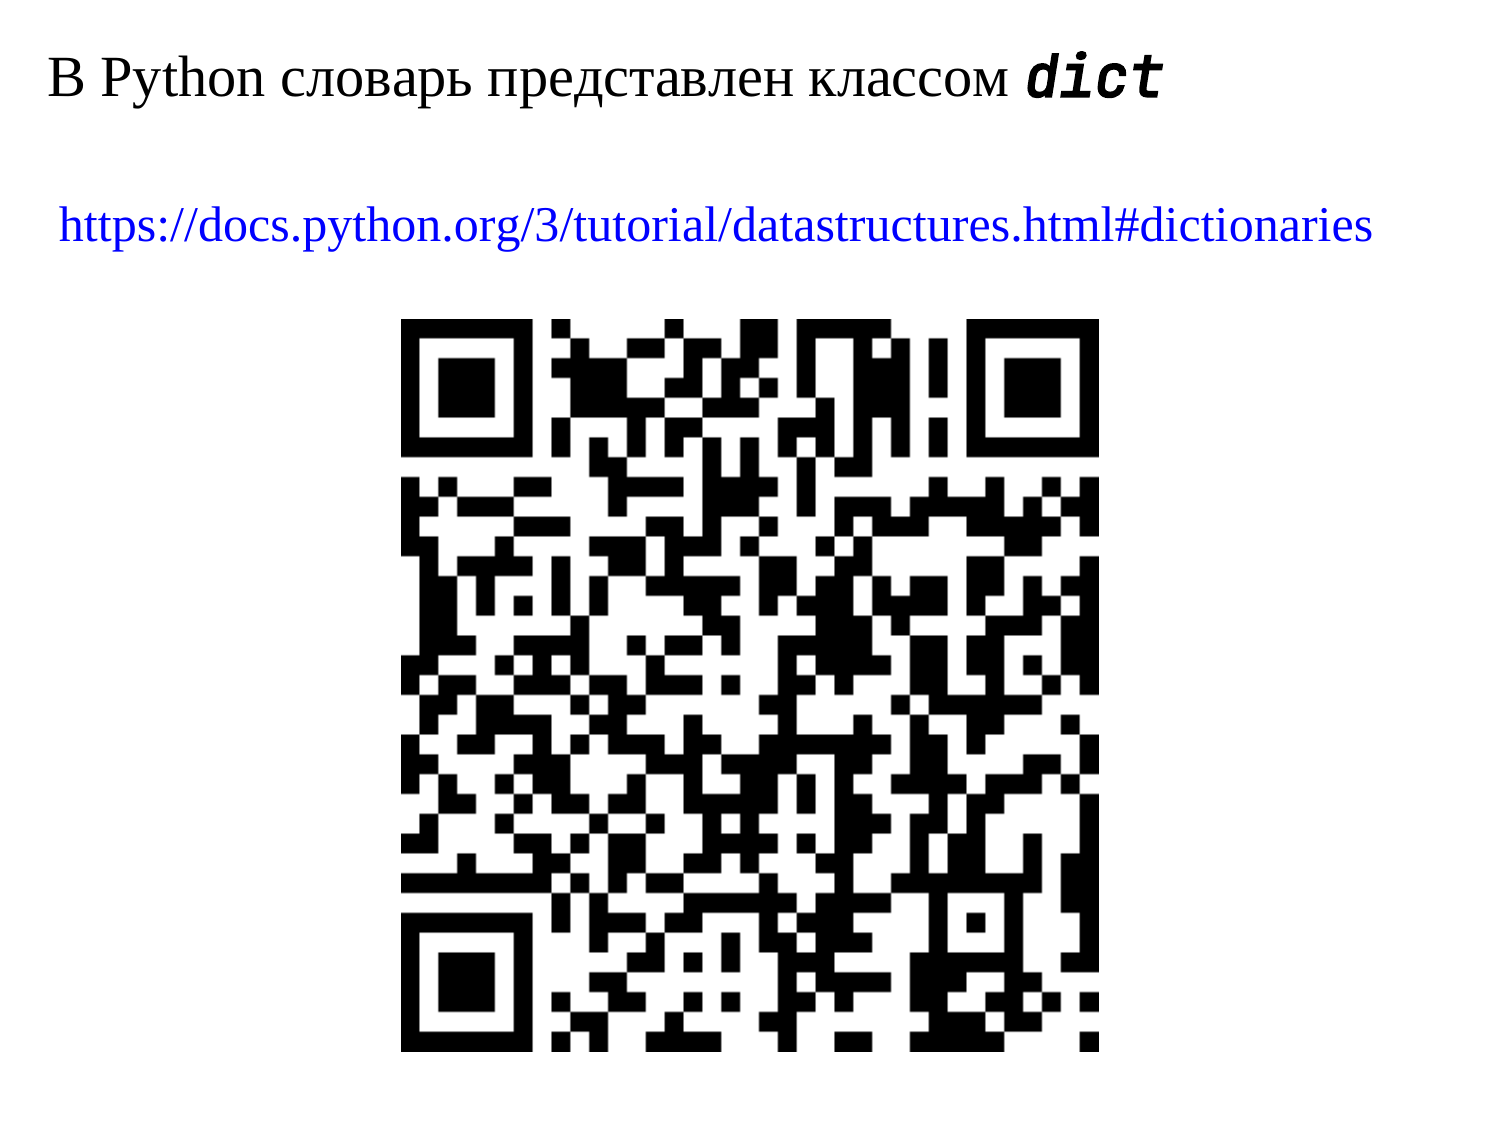

В Python словарь представлен классом dict
https://docs.python.org/3/tutorial/datastructures.html#dictionaries